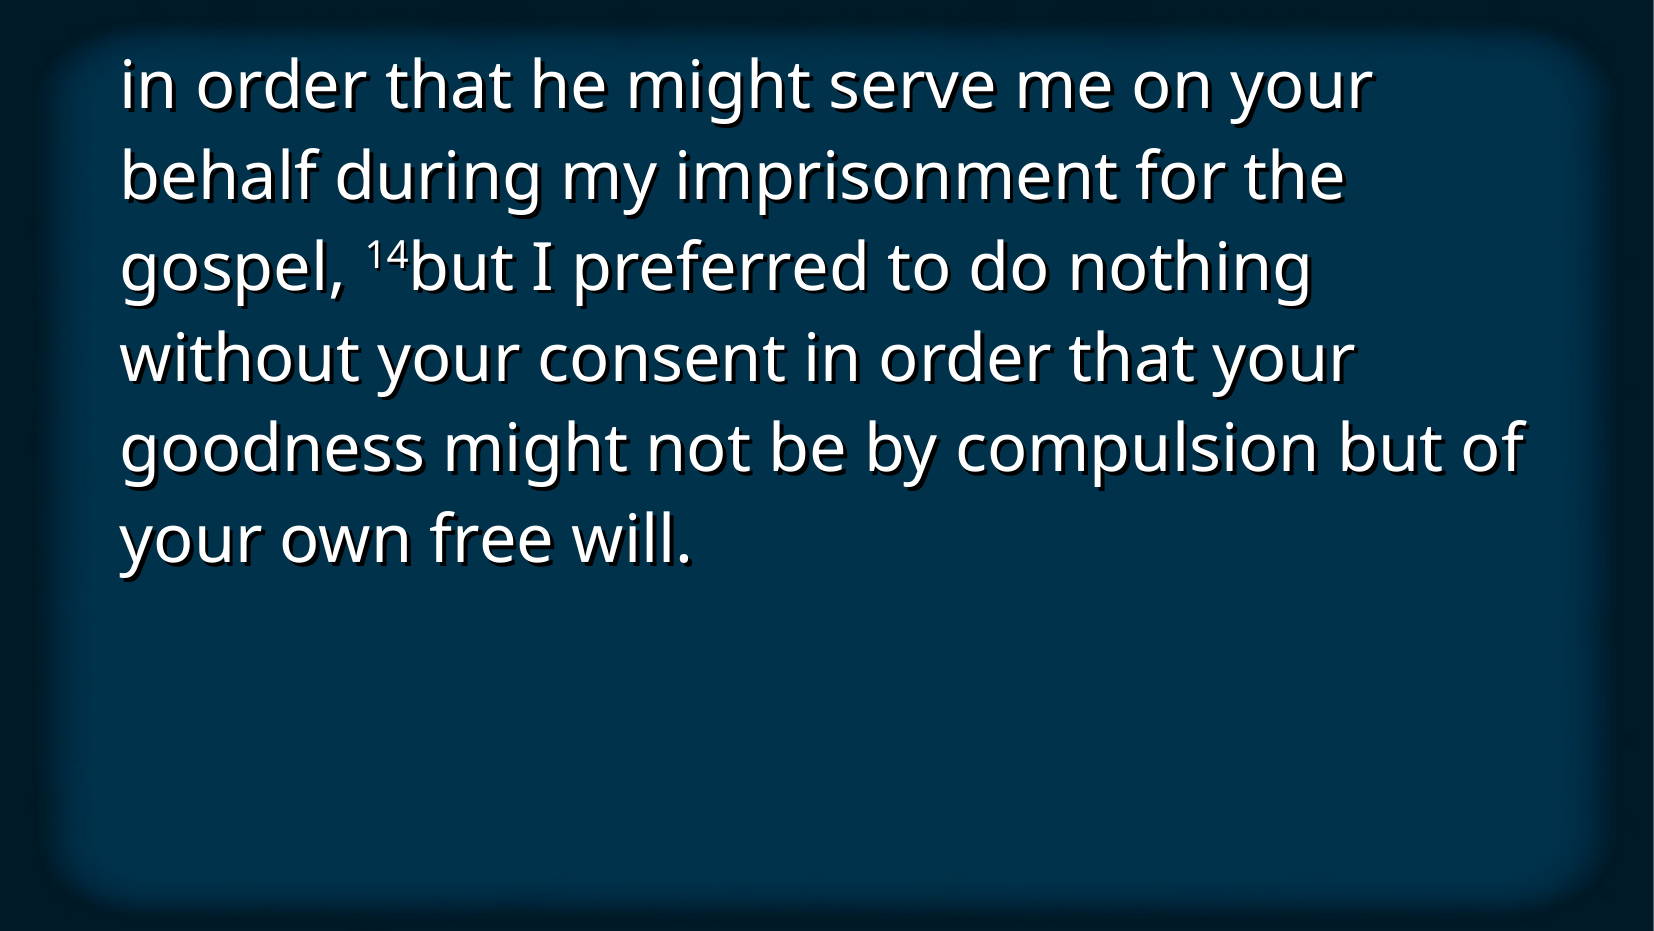

in order that he might serve me on your behalf during my imprisonment for the gospel, 14but I preferred to do nothing without your consent in order that your goodness might not be by compulsion but of your own free will.